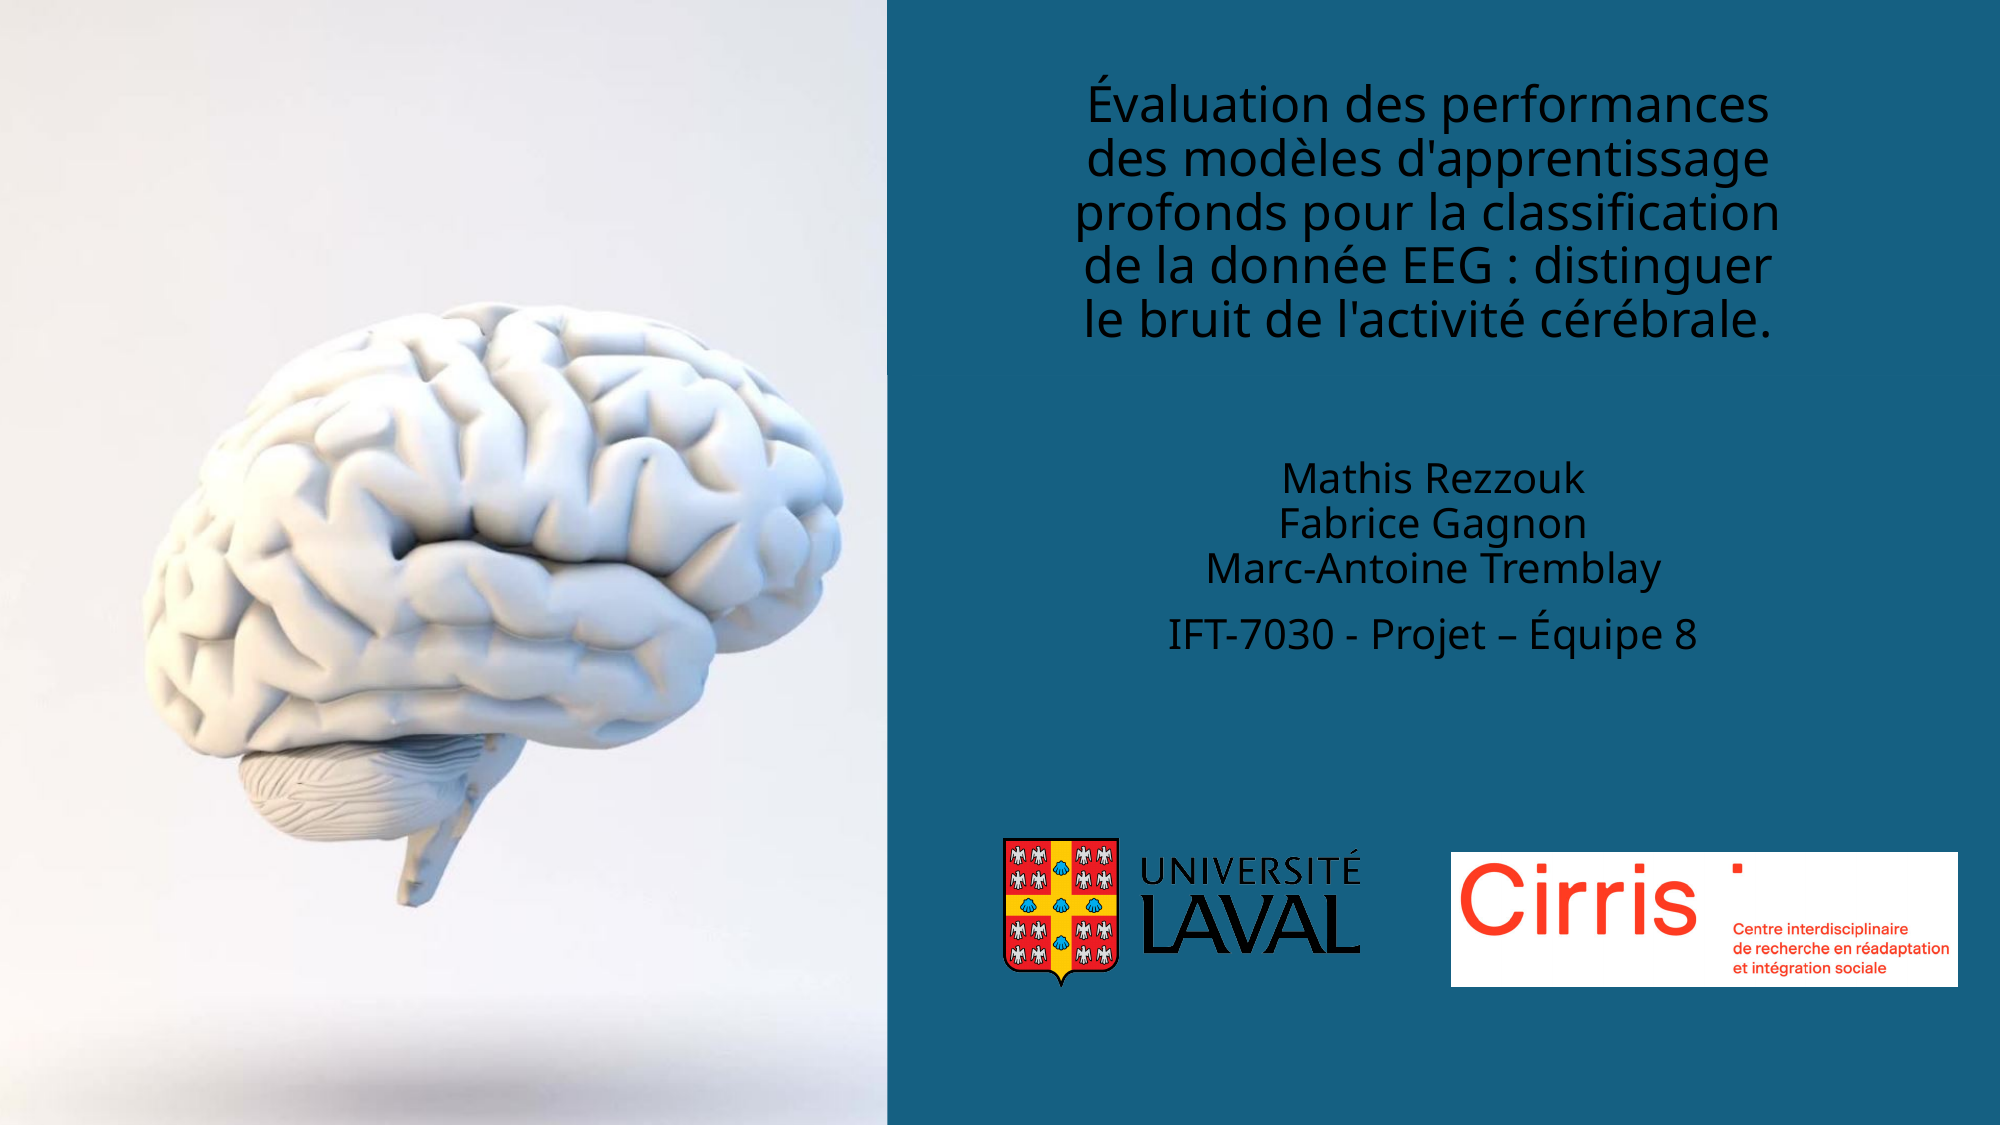

# Évaluation des performances des modèles d'apprentissage profonds pour la classification de la donnée EEG : distinguer le bruit de l'activité cérébrale.
Mathis Rezzouk
Fabrice Gagnon
Marc-Antoine Tremblay
IFT-7030 - Projet – Équipe 8